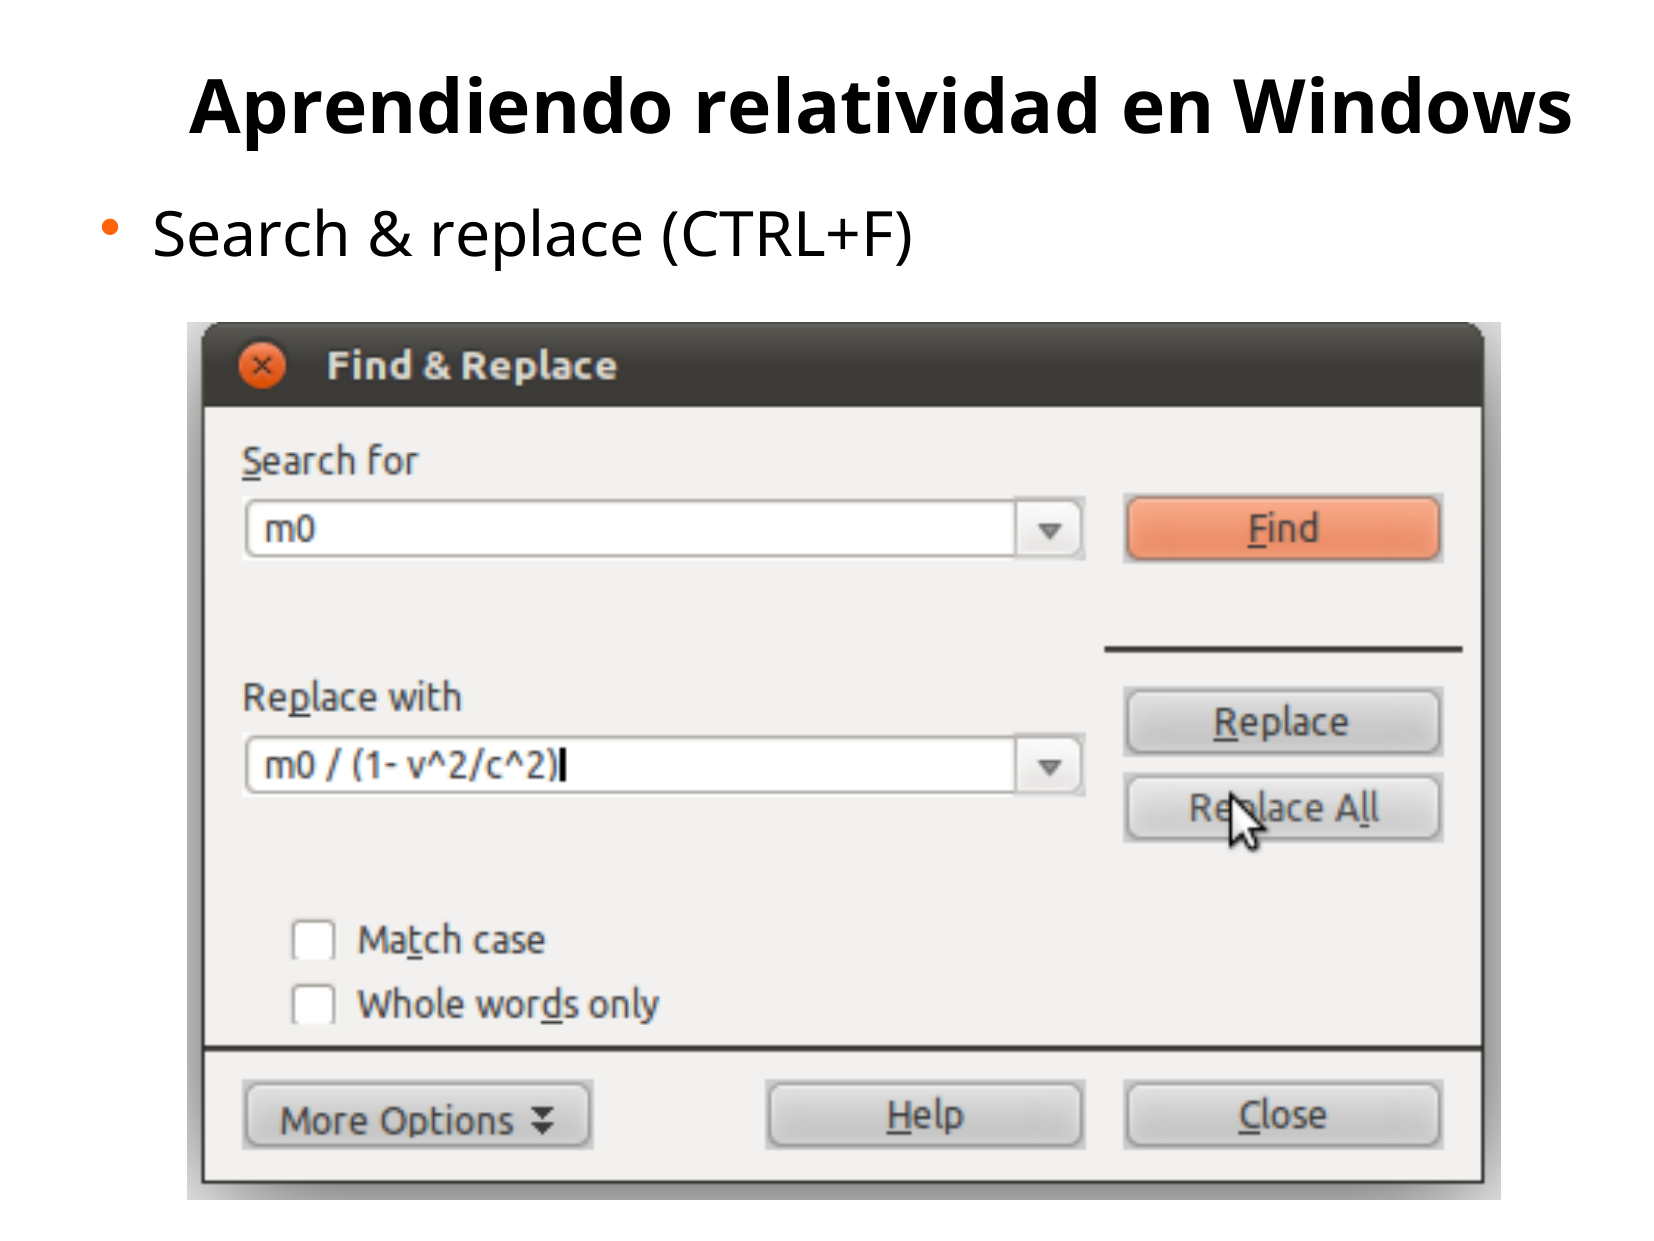

# Aprendiendo relatividad en Windows
Search & replace (CTRL+F)